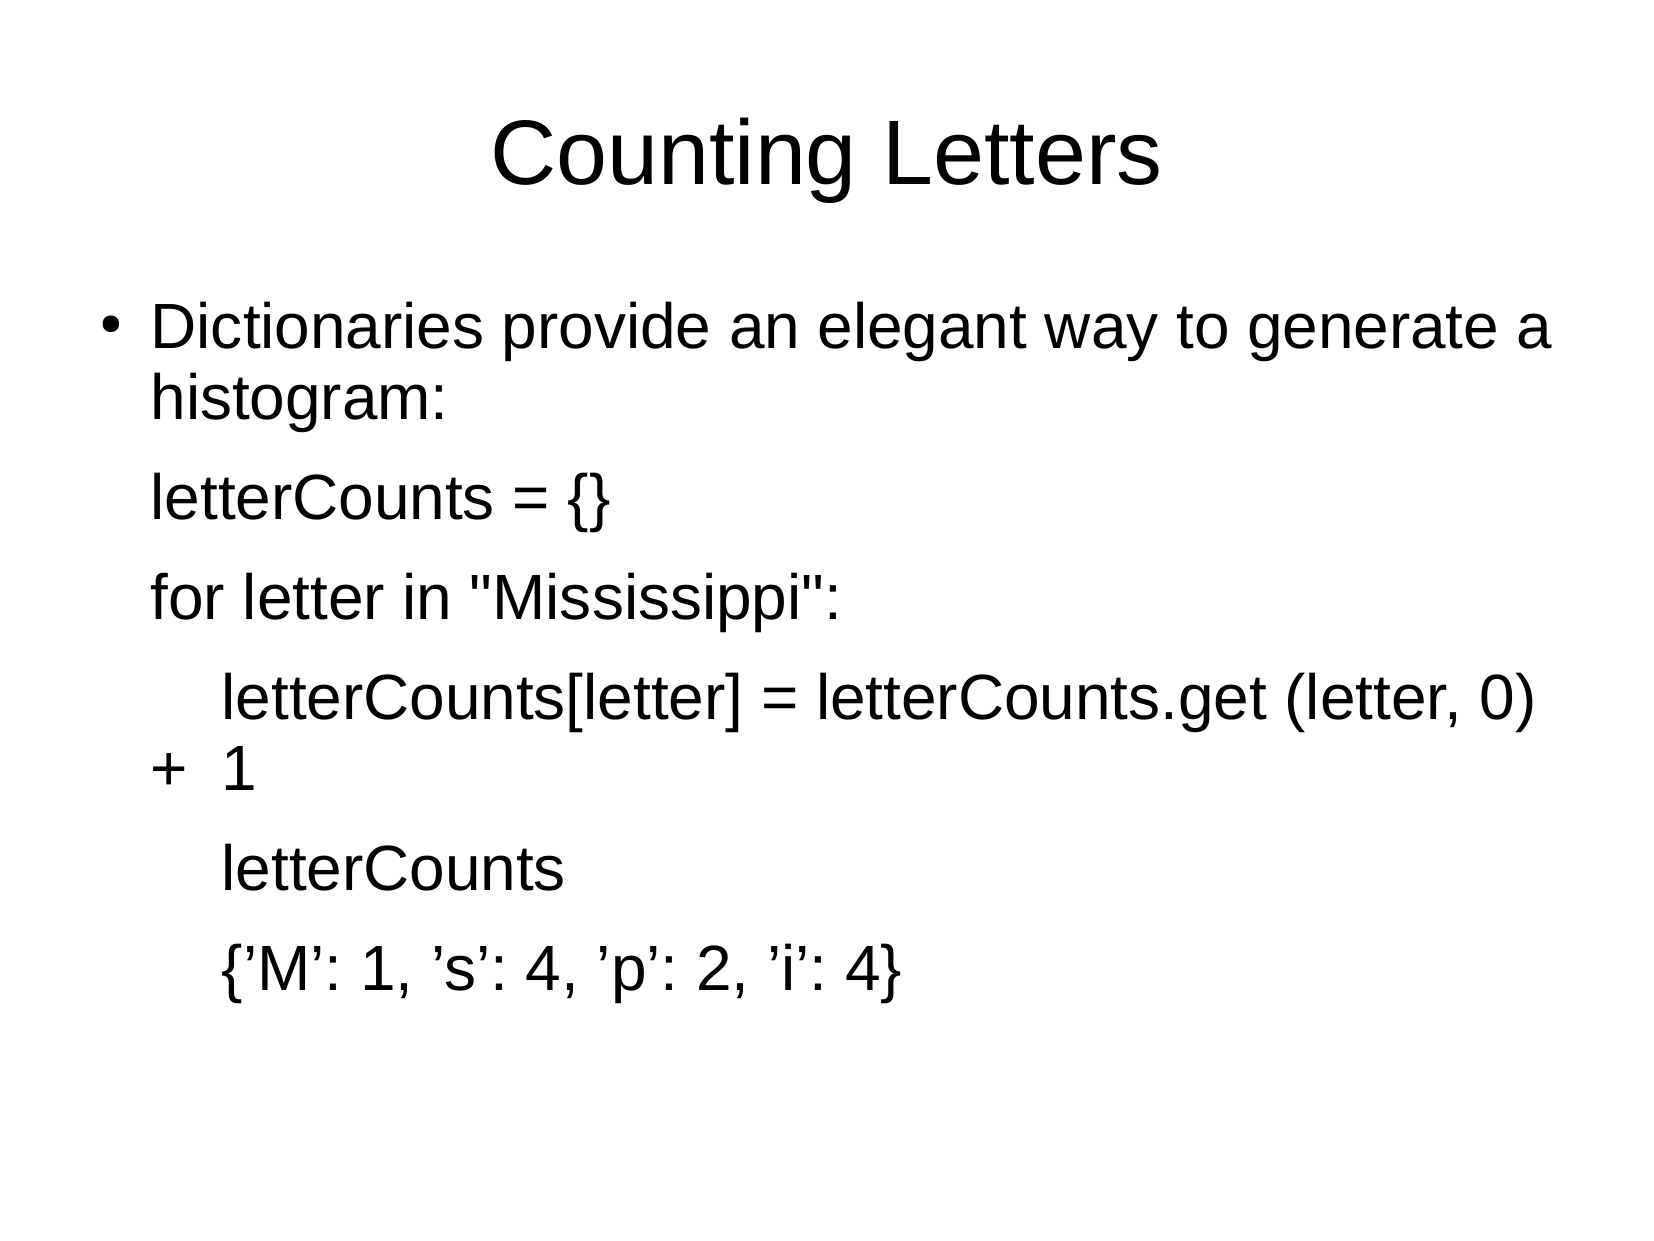

# Counting Letters
Dictionaries provide an elegant way to generate a histogram:
letterCounts = {}
for letter in "Mississippi":
 letterCounts[letter] = letterCounts.get (letter, 0) + 	1
 letterCounts
 {’M’: 1, ’s’: 4, ’p’: 2, ’i’: 4}